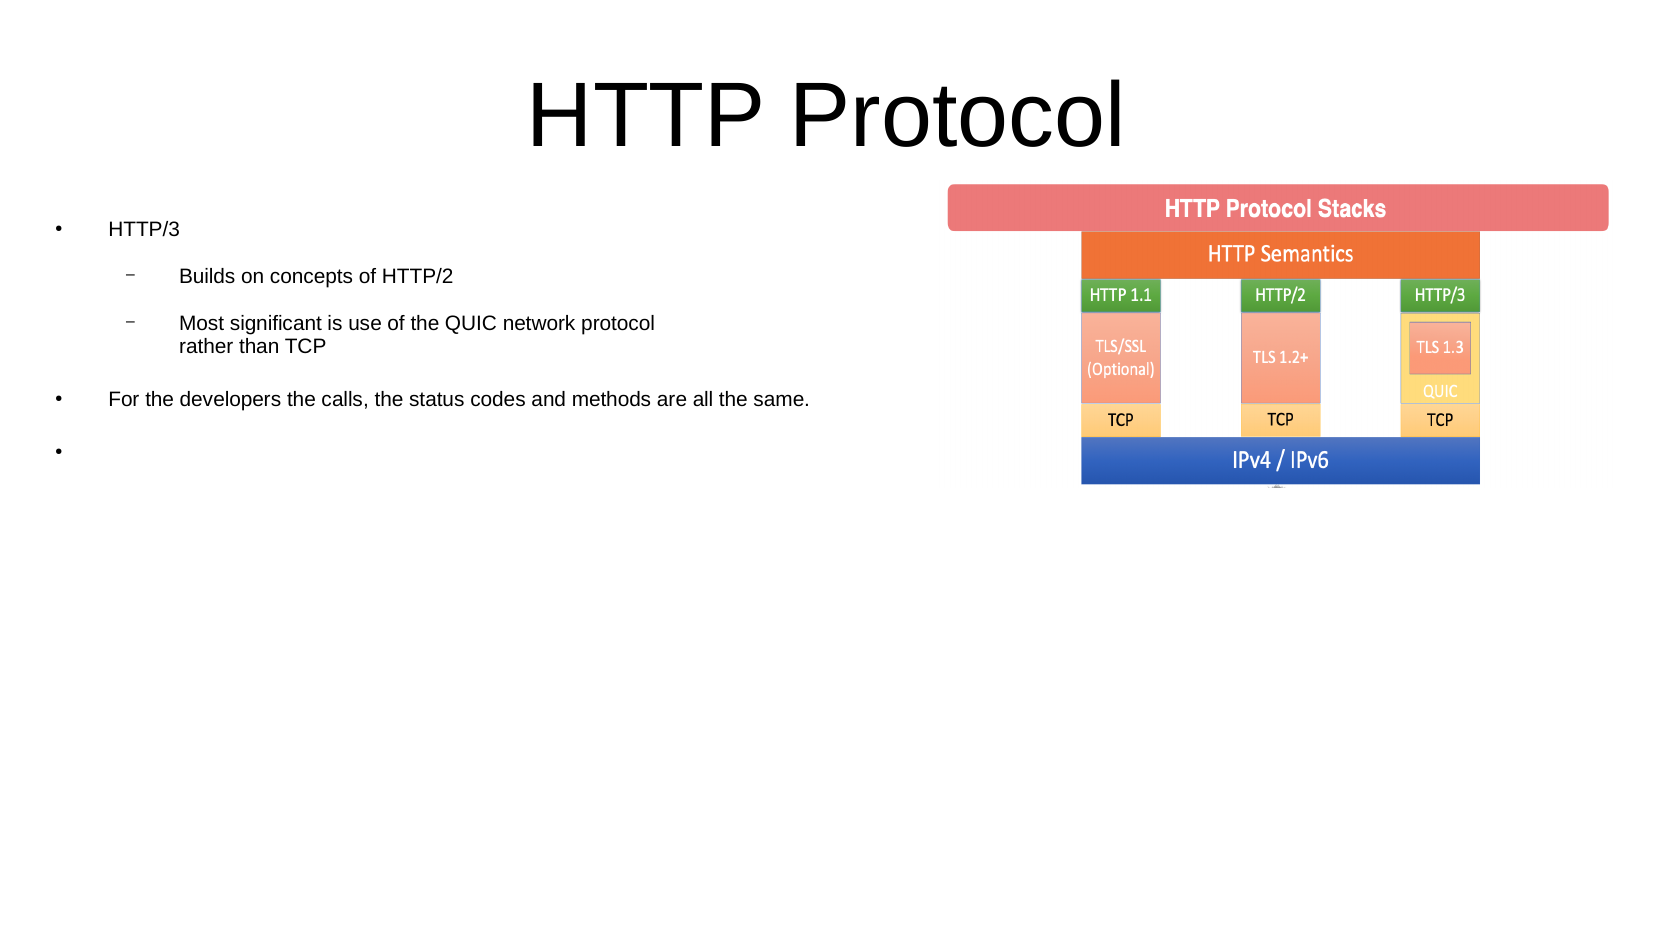

# HTTP Protocol
HTTP/3
Builds on concepts of HTTP/2
Most significant is use of the QUIC network protocol
rather than TCP
For the developers the calls, the status codes and methods are all the same.